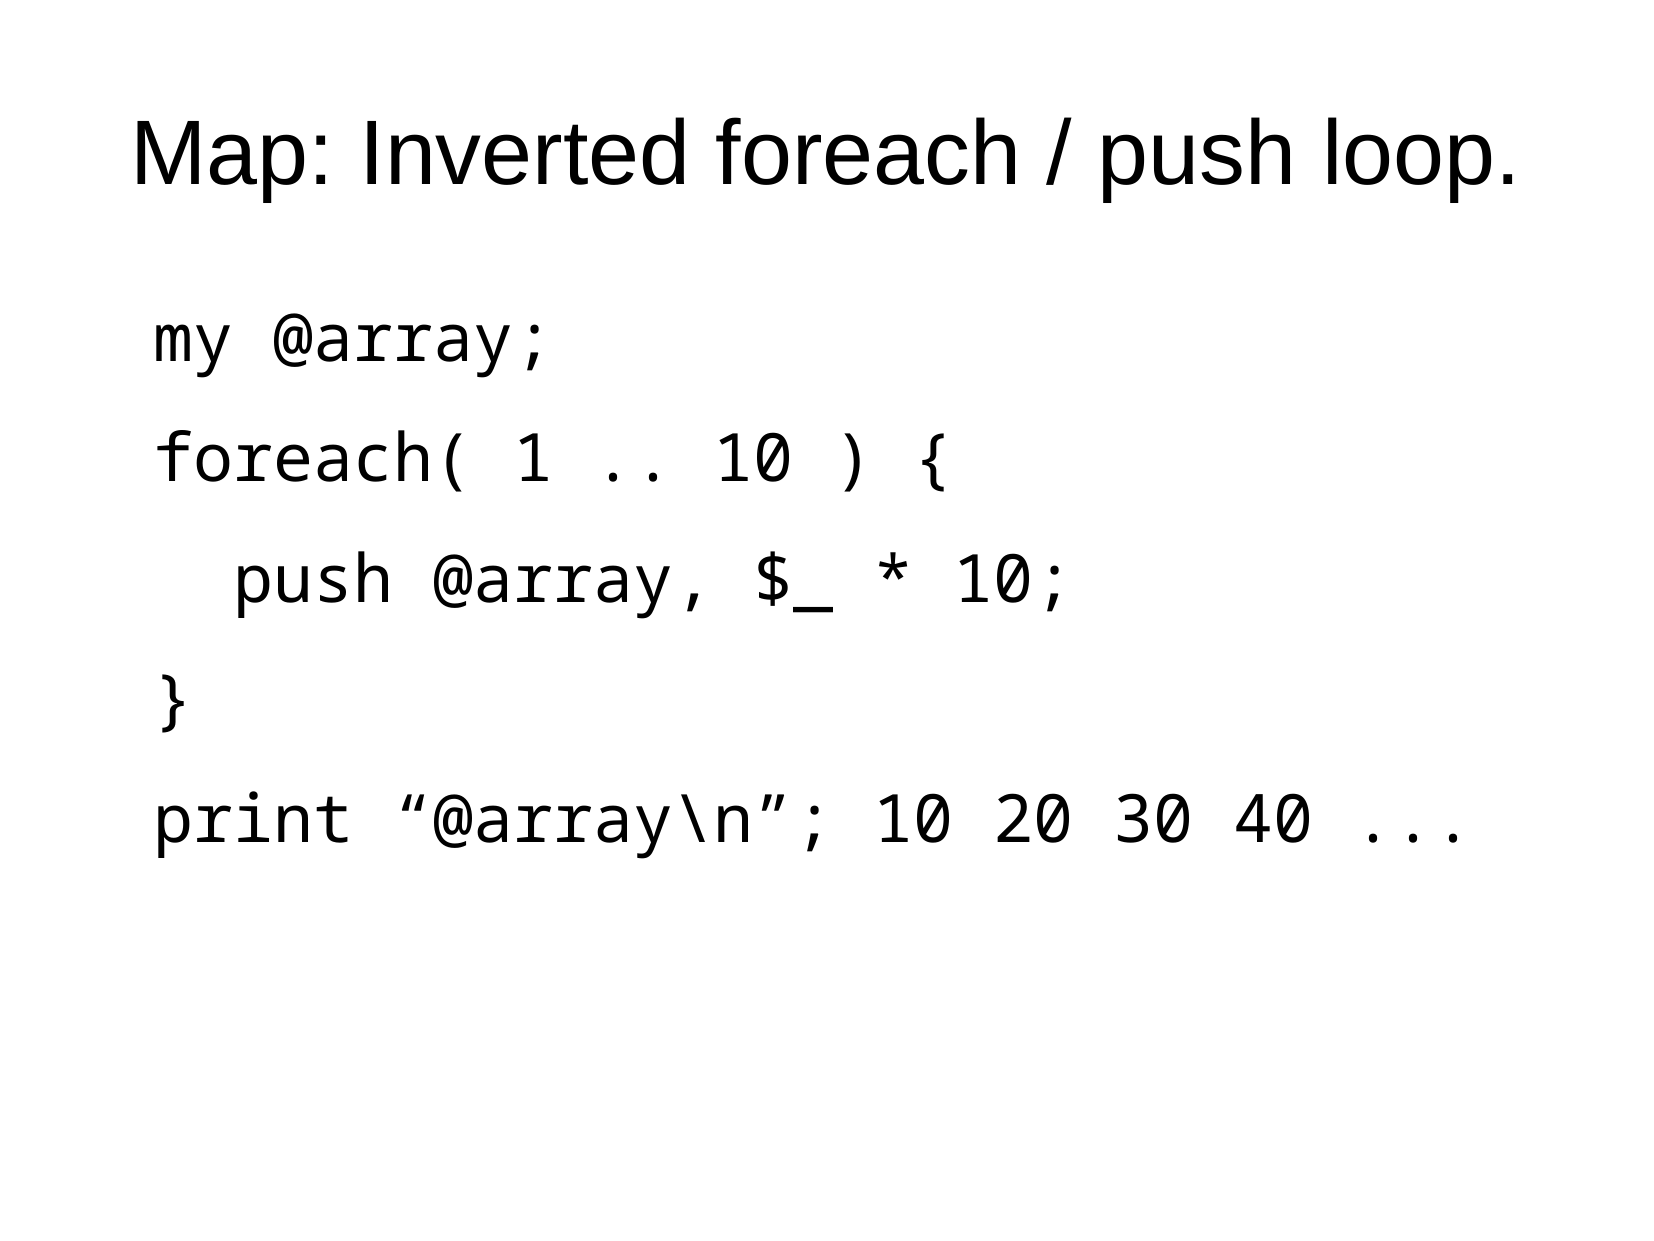

# Map: Inverted foreach / push loop.
my @array;
foreach( 1 .. 10 ) {
 push @array, $_ * 10;
}
print “@array\n”; 10 20 30 40 ...